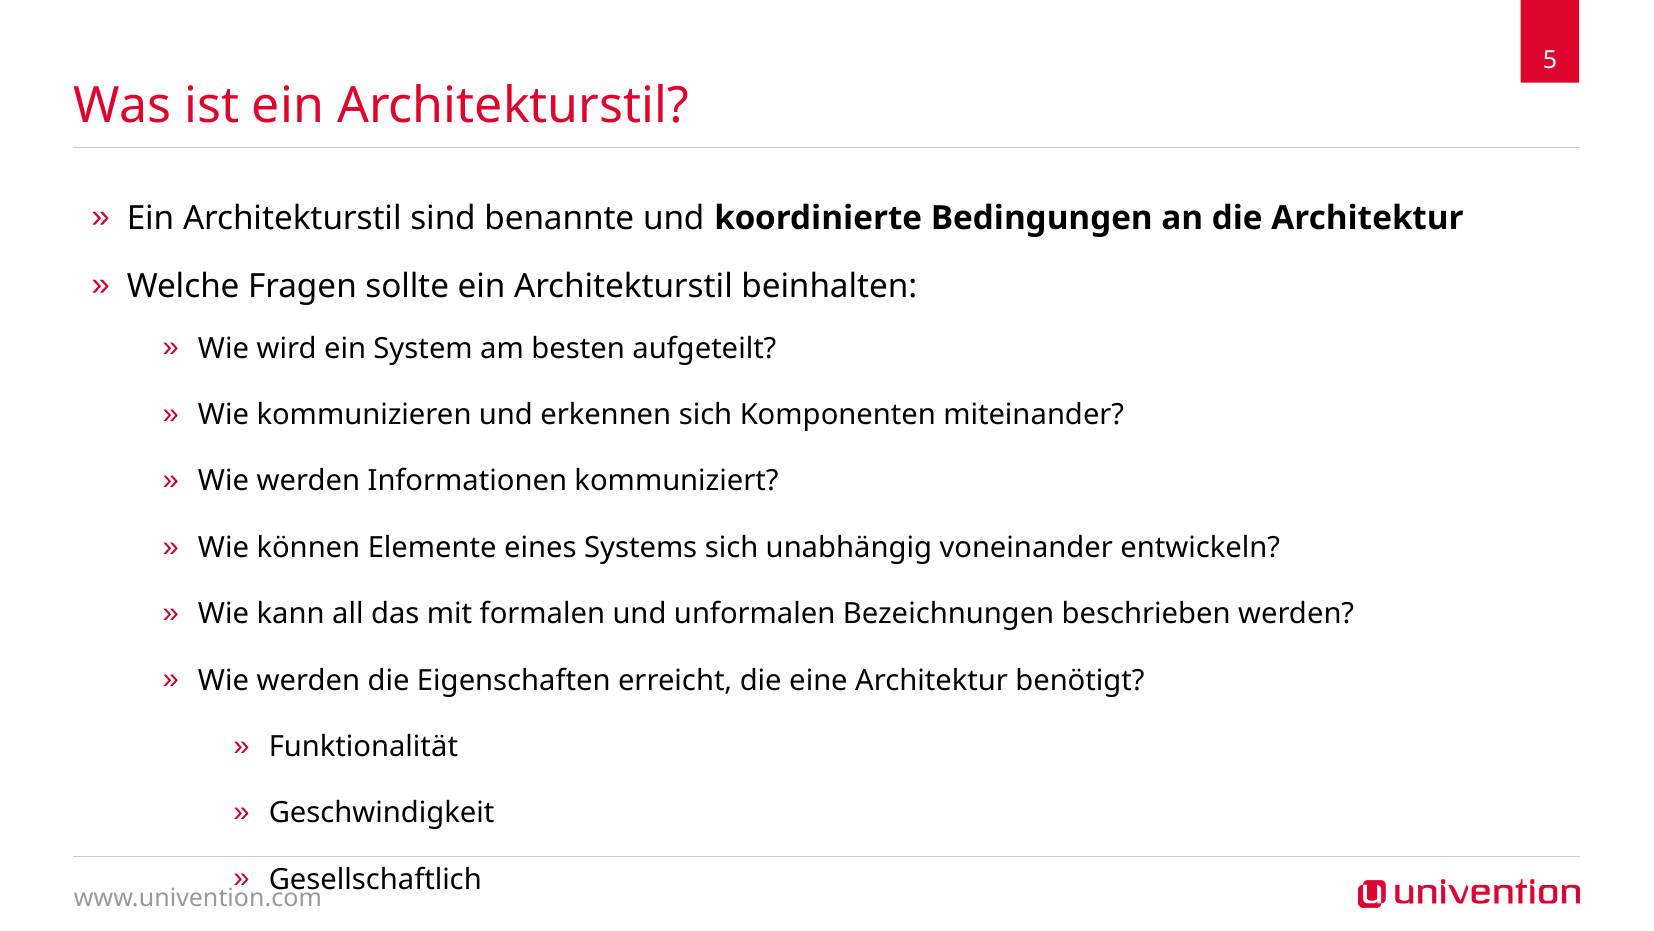

# Was ist ein Architekturstil?
Ein Architekturstil sind benannte und koordinierte Bedingungen an die Architektur
Welche Fragen sollte ein Architekturstil beinhalten:
Wie wird ein System am besten aufgeteilt?
Wie kommunizieren und erkennen sich Komponenten miteinander?
Wie werden Informationen kommuniziert?
Wie können Elemente eines Systems sich unabhängig voneinander entwickeln?
Wie kann all das mit formalen und unformalen Bezeichnungen beschrieben werden?
Wie werden die Eigenschaften erreicht, die eine Architektur benötigt?
Funktionalität
Geschwindigkeit
Gesellschaftlich